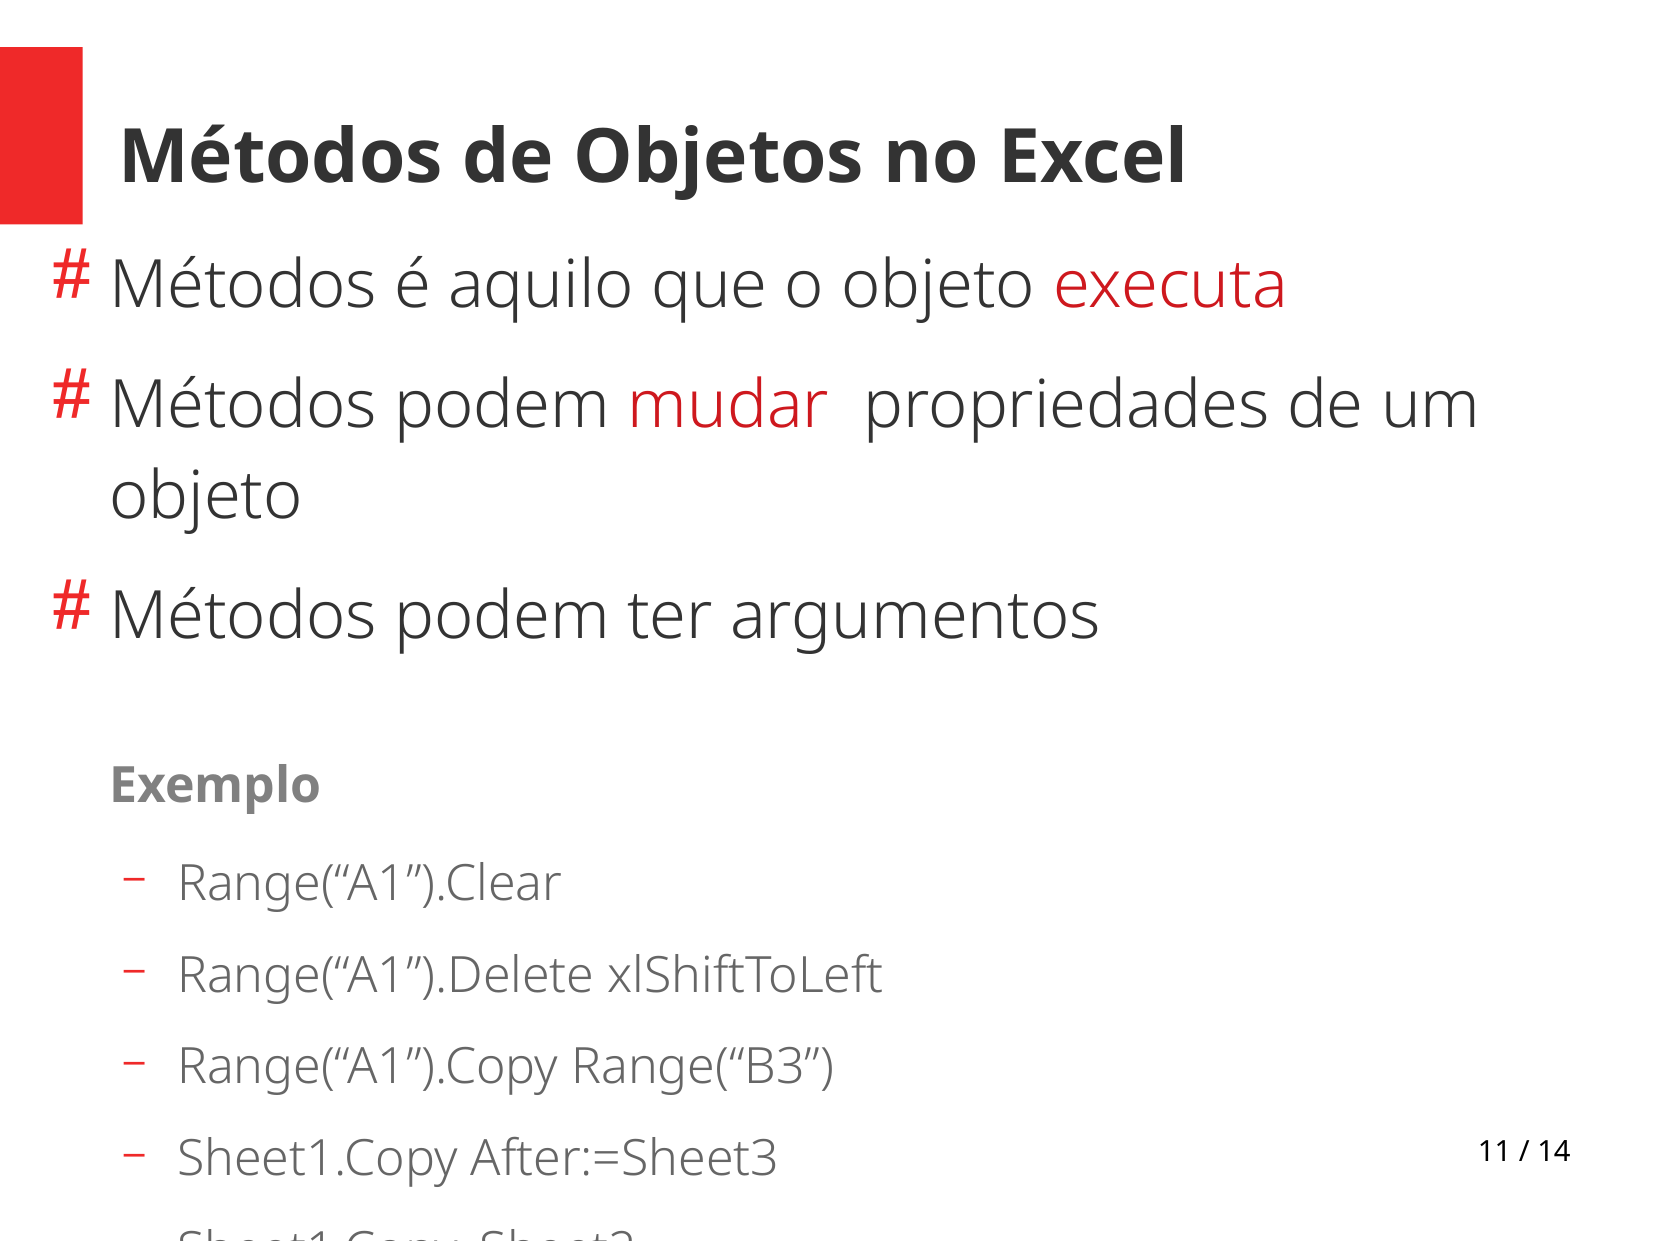

# Métodos de Objetos no Excel
Métodos é aquilo que o objeto executa
Métodos podem mudar propriedades de um objeto
Métodos podem ter argumentos
Exemplo
Range(“A1”).Clear
Range(“A1”).Delete xlShiftToLeft
Range(“A1”).Copy Range(“B3”)
Sheet1.Copy After:=Sheet3
Sheet1.Copy, Sheet2
11